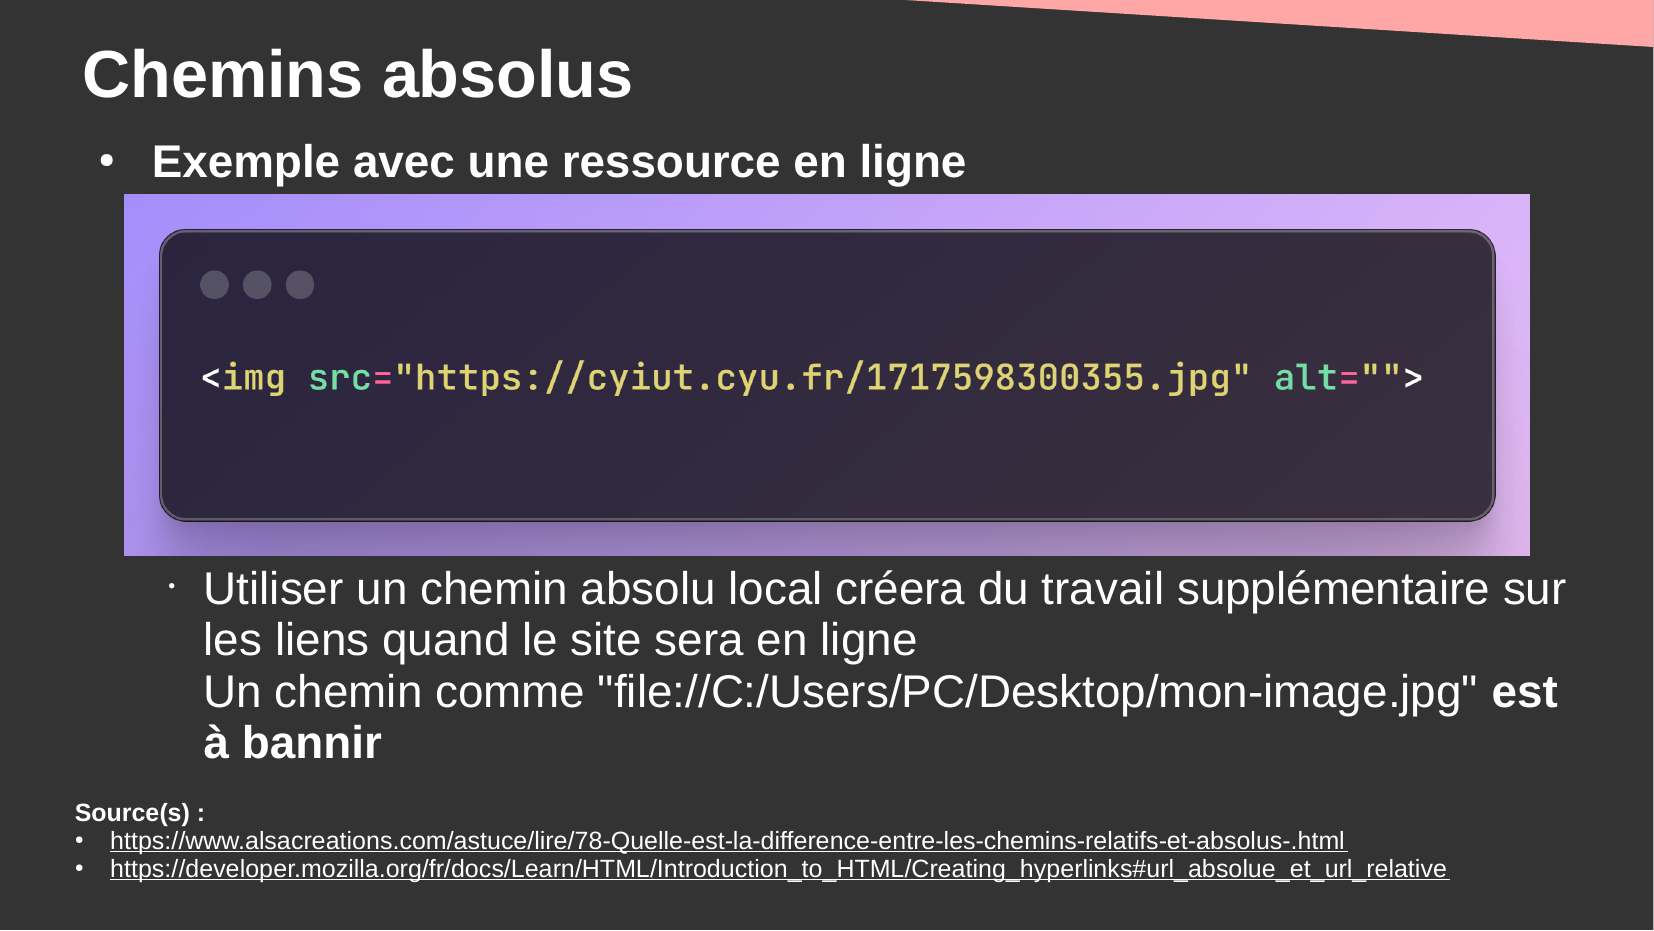

# Chemins absolus
Exemple avec une ressource en ligne
Utiliser un chemin absolu local créera du travail supplémentaire sur les liens quand le site sera en ligne
Un chemin comme "file://C:/Users/PC/Desktop/mon-image.jpg" est à bannir
Source(s) :
https://www.alsacreations.com/astuce/lire/78-Quelle-est-la-difference-entre-les-chemins-relatifs-et-absolus-.html
https://developer.mozilla.org/fr/docs/Learn/HTML/Introduction_to_HTML/Creating_hyperlinks#url_absolue_et_url_relative